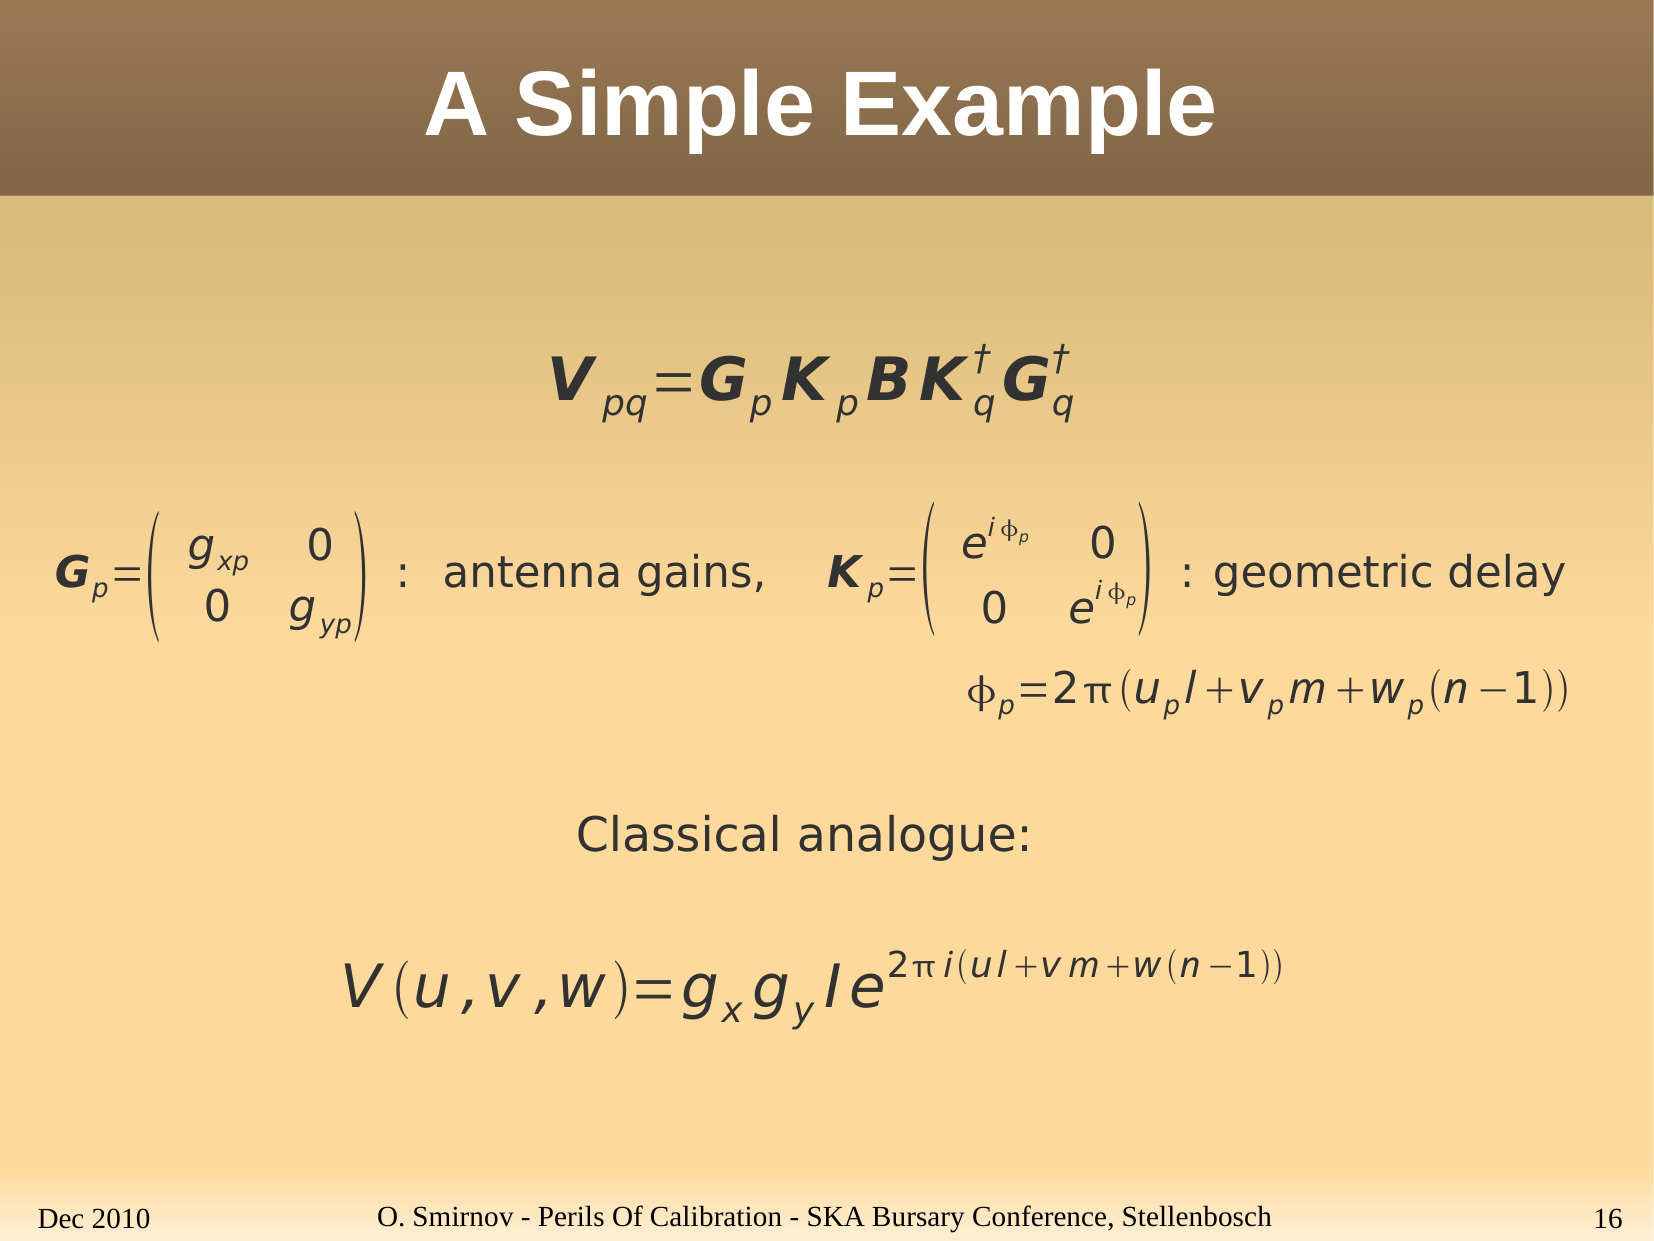

# A Simple Example
O. Smirnov - Perils Of Calibration - SKA Bursary Conference, Stellenbosch
Dec 2010
16